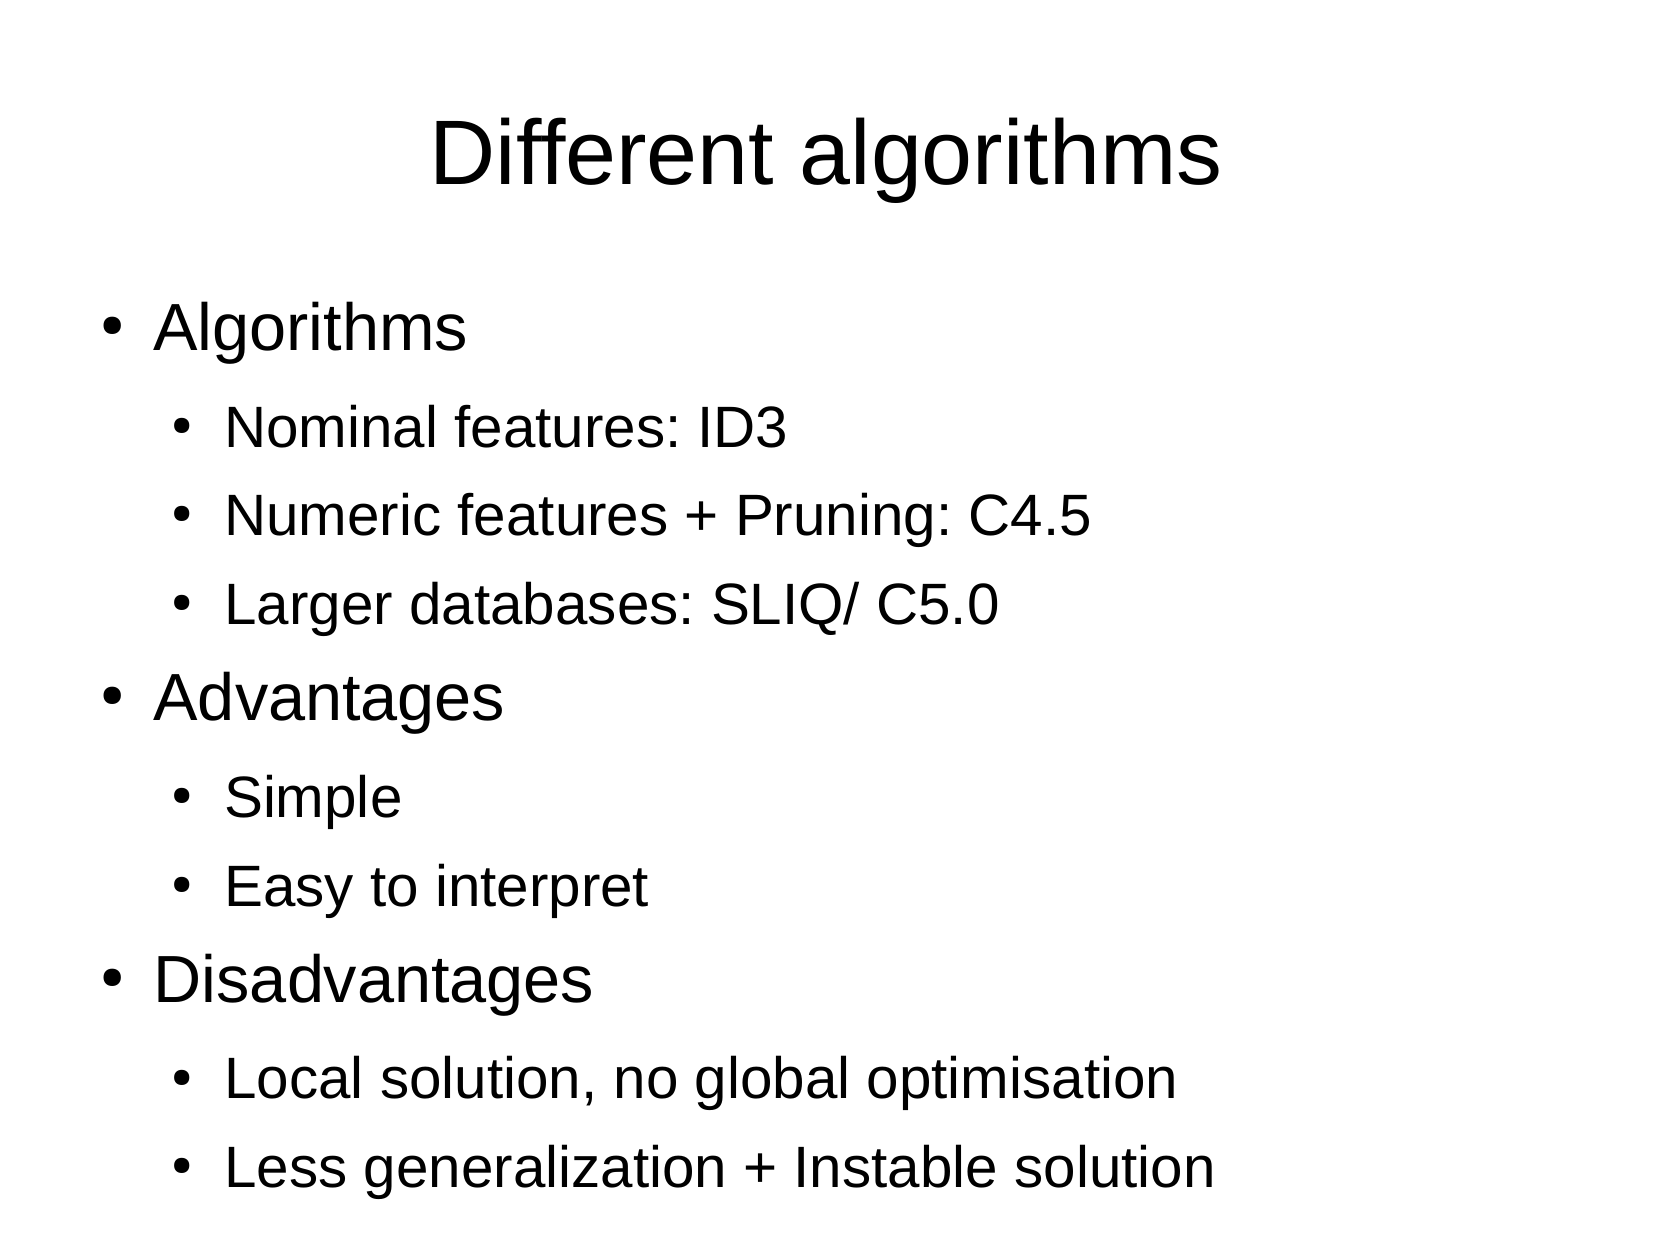

# Different algorithms
Algorithms
Nominal features: ID3
Numeric features + Pruning: C4.5
Larger databases: SLIQ/ C5.0
Advantages
Simple
Easy to interpret
Disadvantages
Local solution, no global optimisation
Less generalization + Instable solution